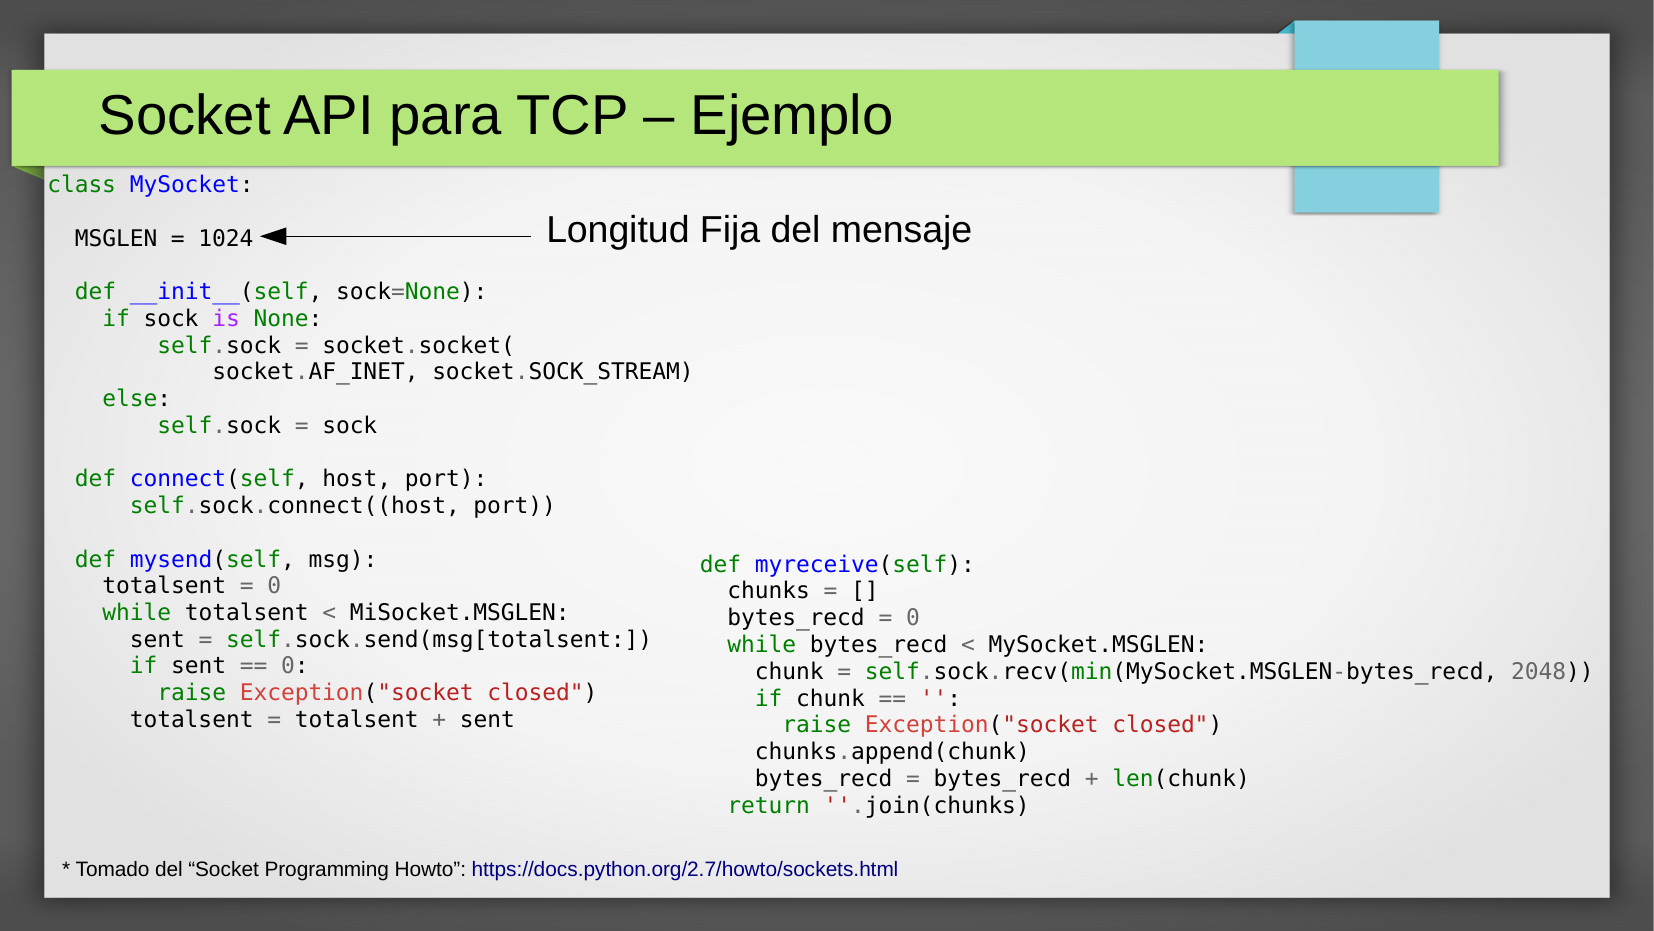

# Socket API para TCP – Ejemplo
class MySocket:
 MSGLEN = 1024
 def __init__(self, sock=None):
 if sock is None:
 self.sock = socket.socket(
 socket.AF_INET, socket.SOCK_STREAM)
 else:
 self.sock = sock
 def connect(self, host, port):
 self.sock.connect((host, port))
 def mysend(self, msg):
 totalsent = 0
 while totalsent < MiSocket.MSGLEN:
 sent = self.sock.send(msg[totalsent:])
 if sent == 0:
 raise Exception("socket closed")
 totalsent = totalsent + sent
Longitud Fija del mensaje
def myreceive(self):
 chunks = []
 bytes_recd = 0
 while bytes_recd < MySocket.MSGLEN:
 chunk = self.sock.recv(min(MySocket.MSGLEN-bytes_recd, 2048))
 if chunk == '':
 raise Exception("socket closed")
 chunks.append(chunk)
 bytes_recd = bytes_recd + len(chunk)
 return ''.join(chunks)
* Tomado del “Socket Programming Howto”: https://docs.python.org/2.7/howto/sockets.html